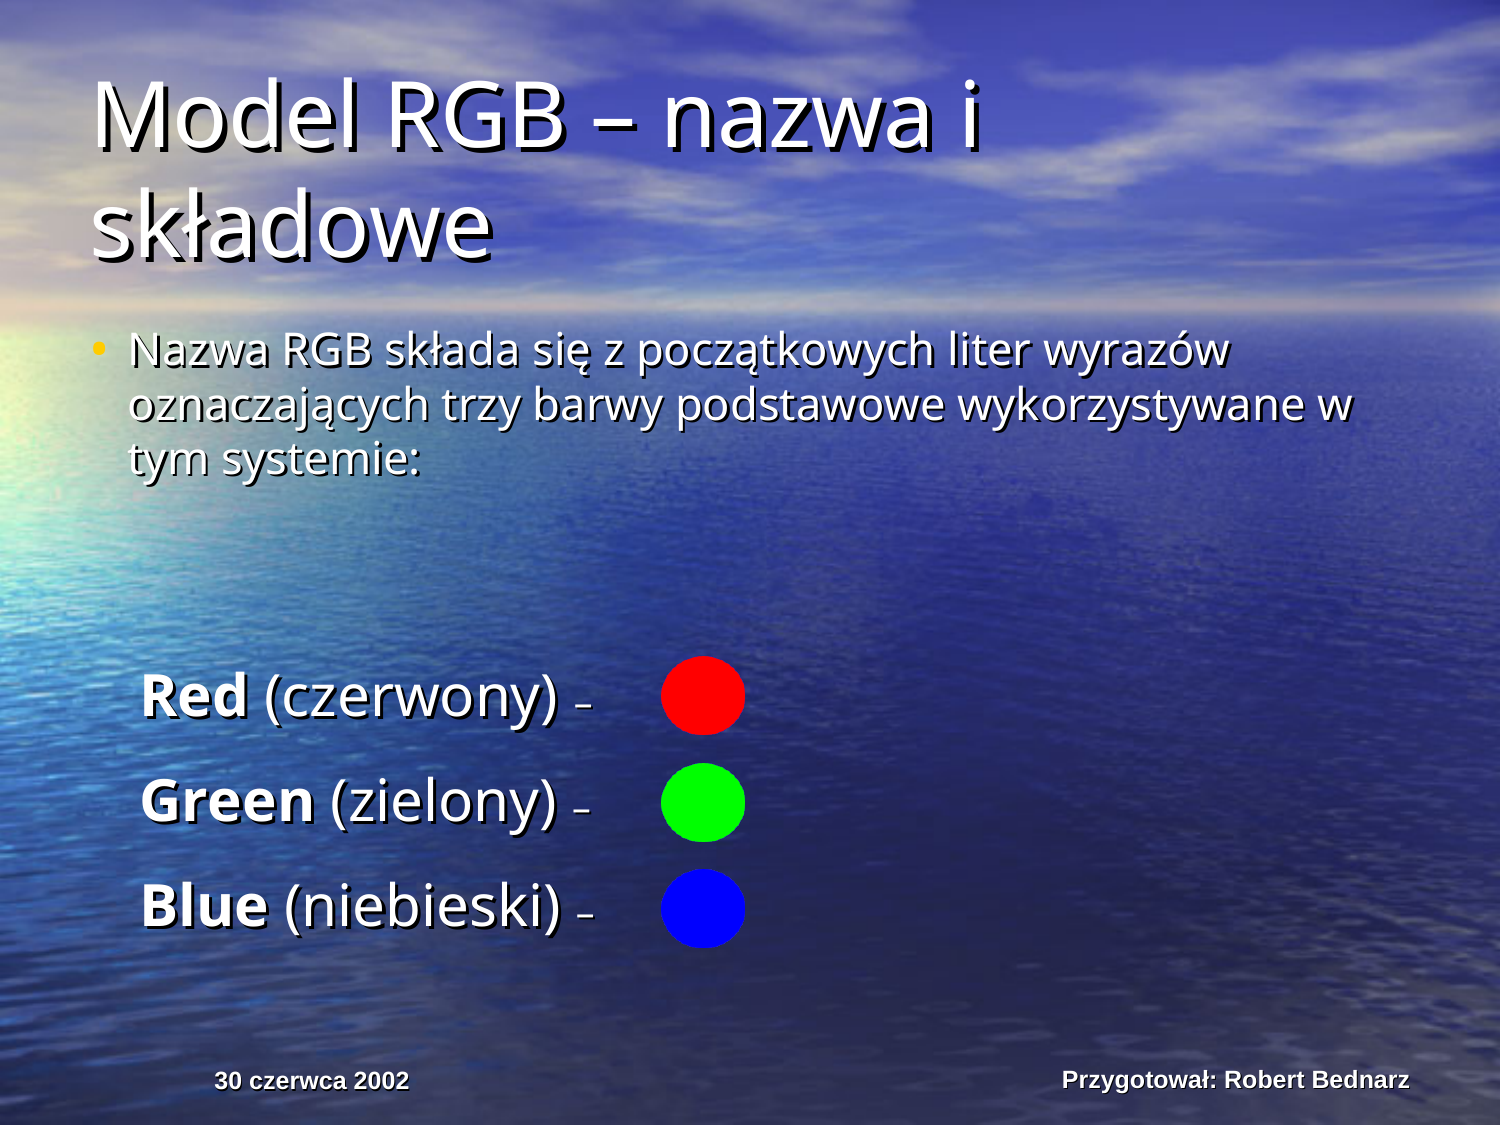

# Model RGB – nazwa i składowe
Nazwa RGB składa się z początkowych liter wyrazów oznaczających trzy barwy podstawowe wykorzystywane w tym systemie:
Red (czerwony) –
Green (zielony) –
Blue (niebieski) –